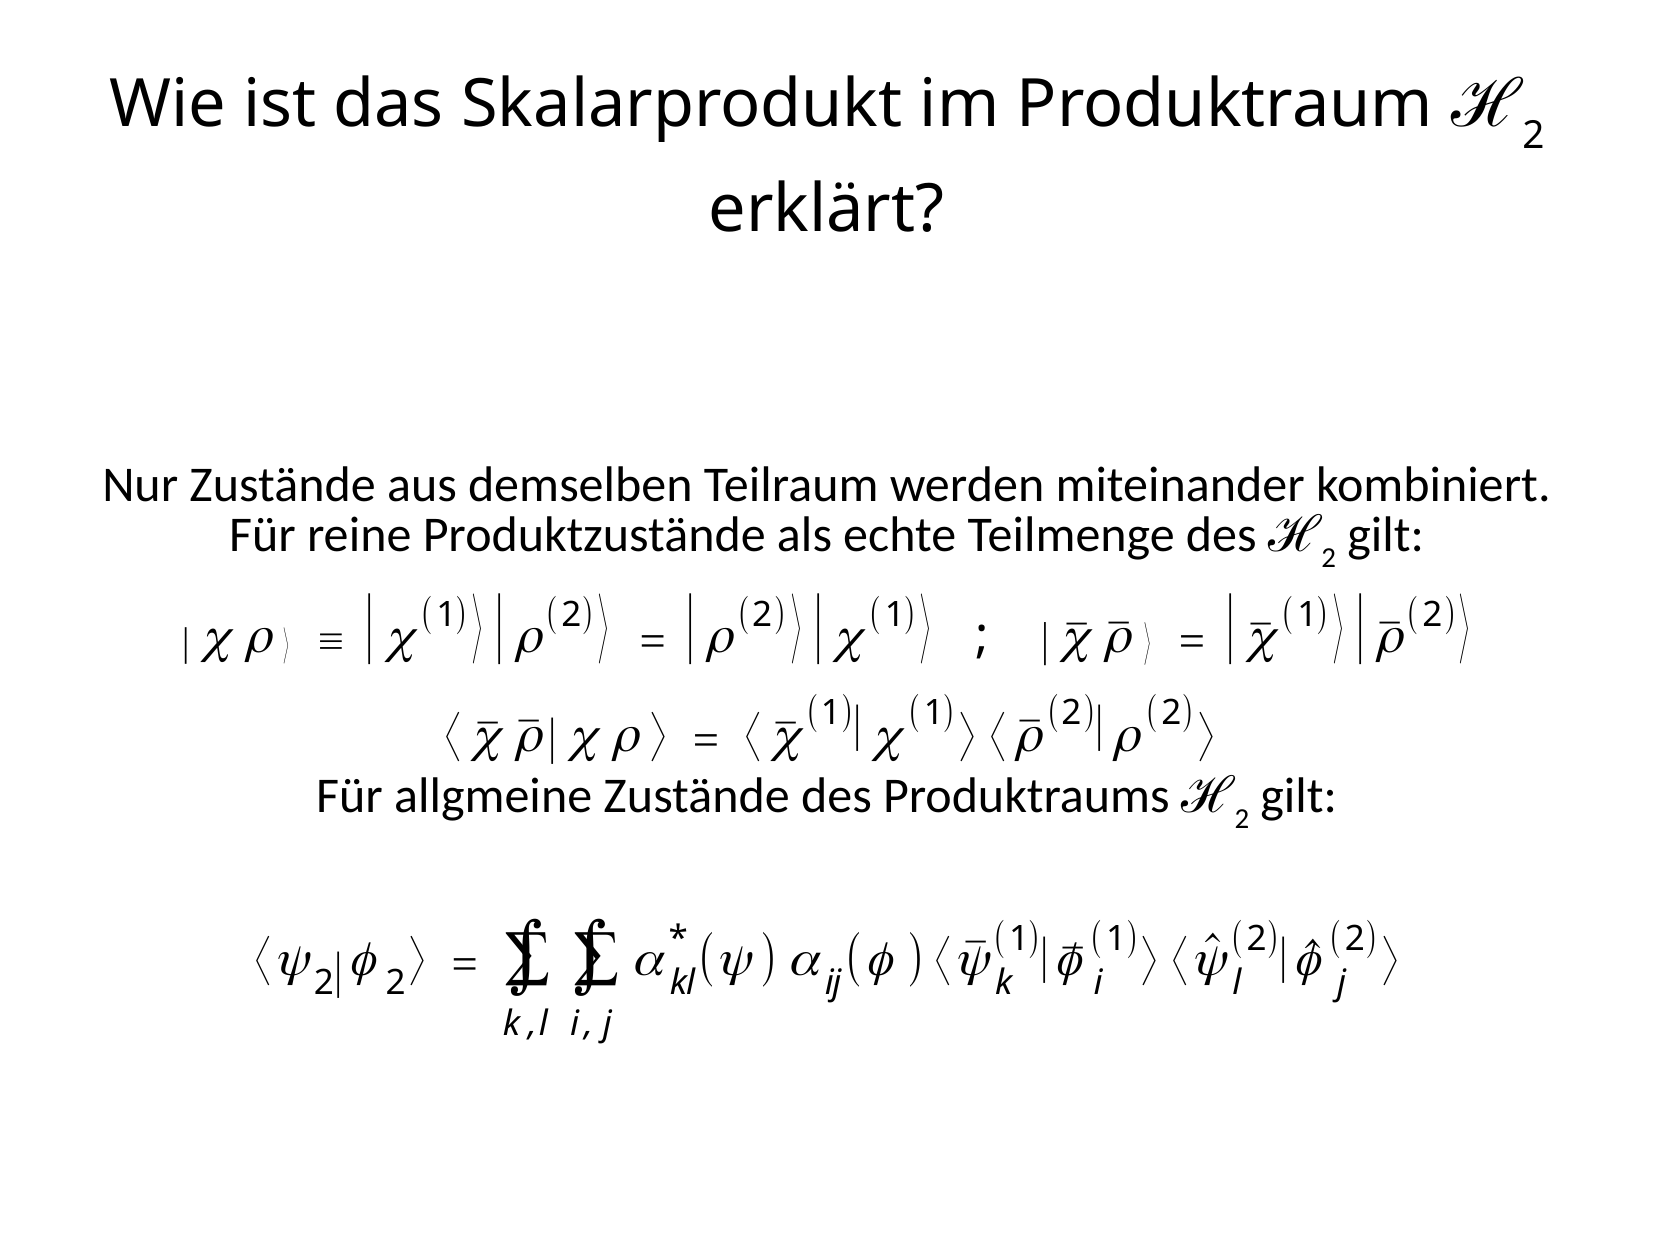

# Wie ist das Skalarprodukt im Produktraum ℋ2 erklärt?
Nur Zustände aus demselben Teilraum werden miteinander kombiniert.
Für reine Produktzustände als echte Teilmenge des ℋ2 gilt:
Für allgmeine Zustände des Produktraums ℋ2 gilt: